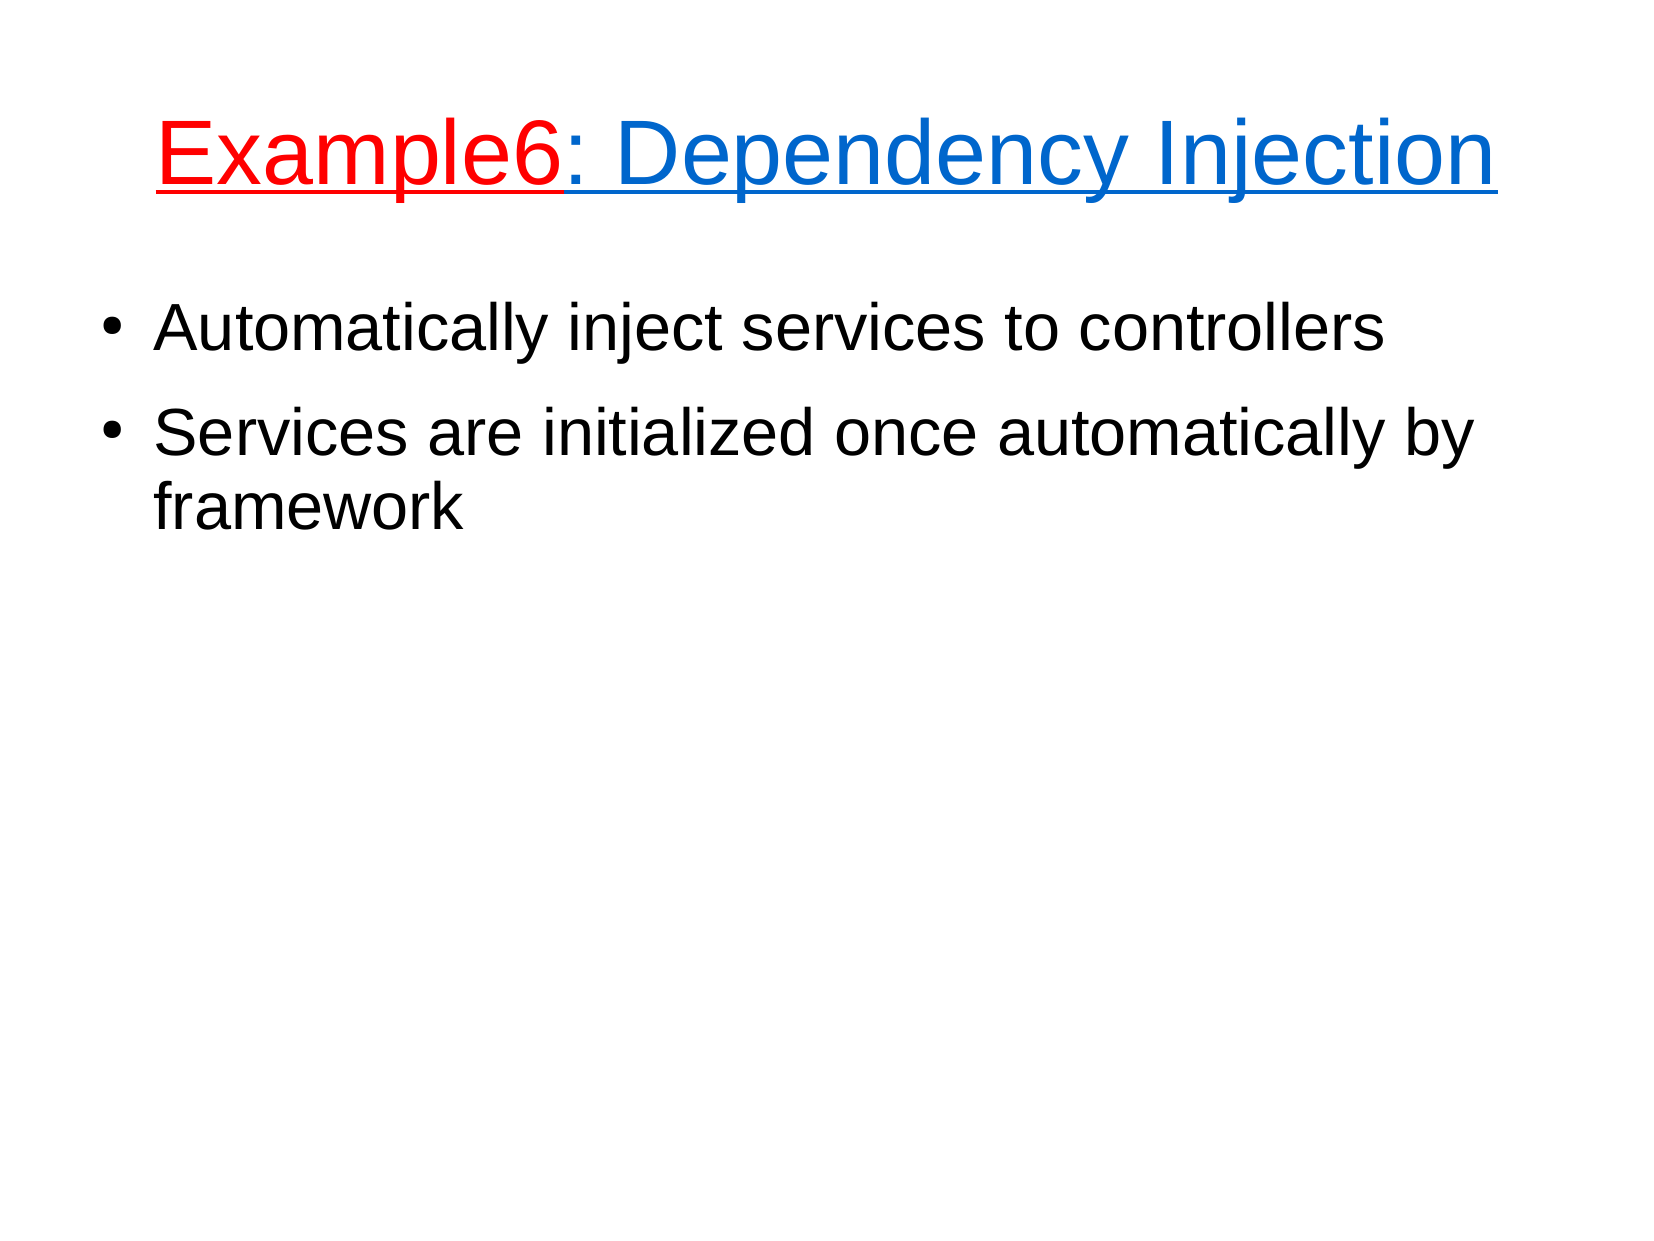

# Example6: Dependency Injection
Automatically inject services to controllers
Services are initialized once automatically by framework